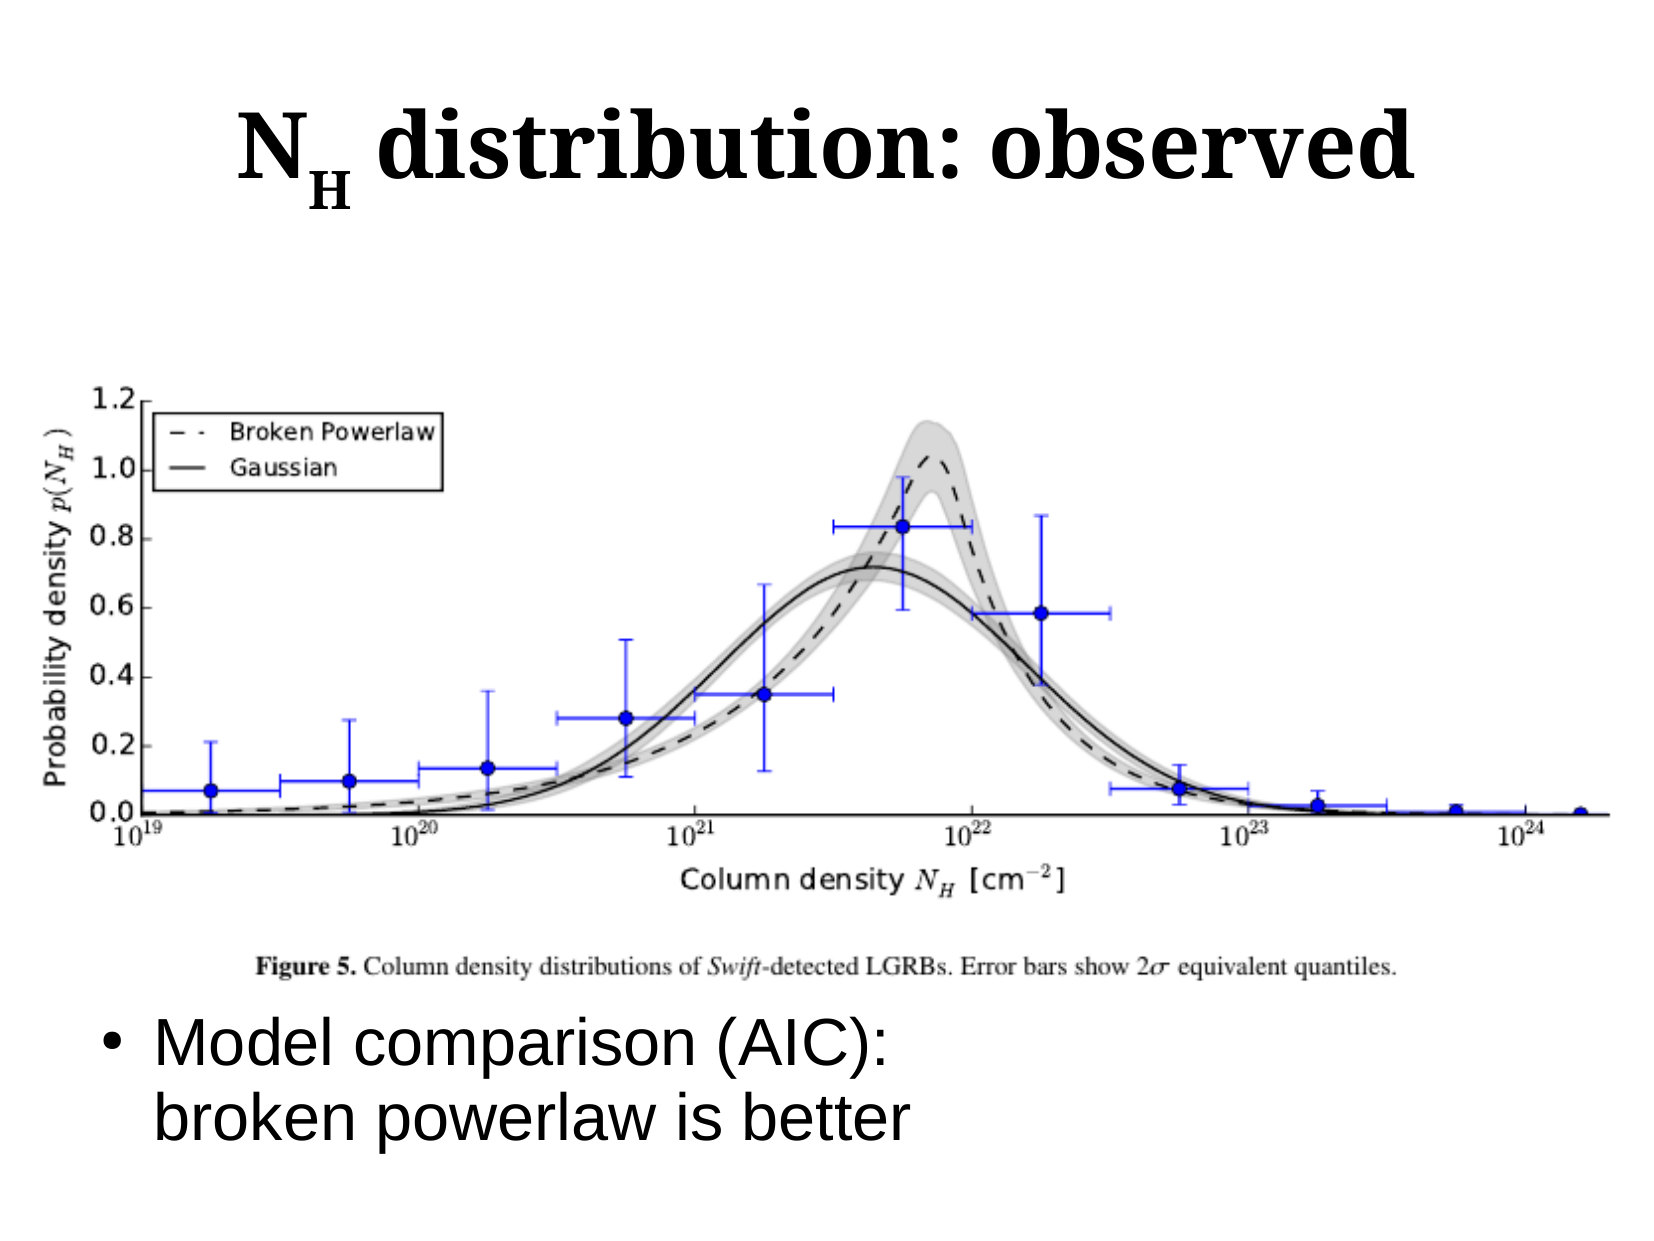

# NH distribution: observed
Model comparison (AIC):
broken powerlaw is better